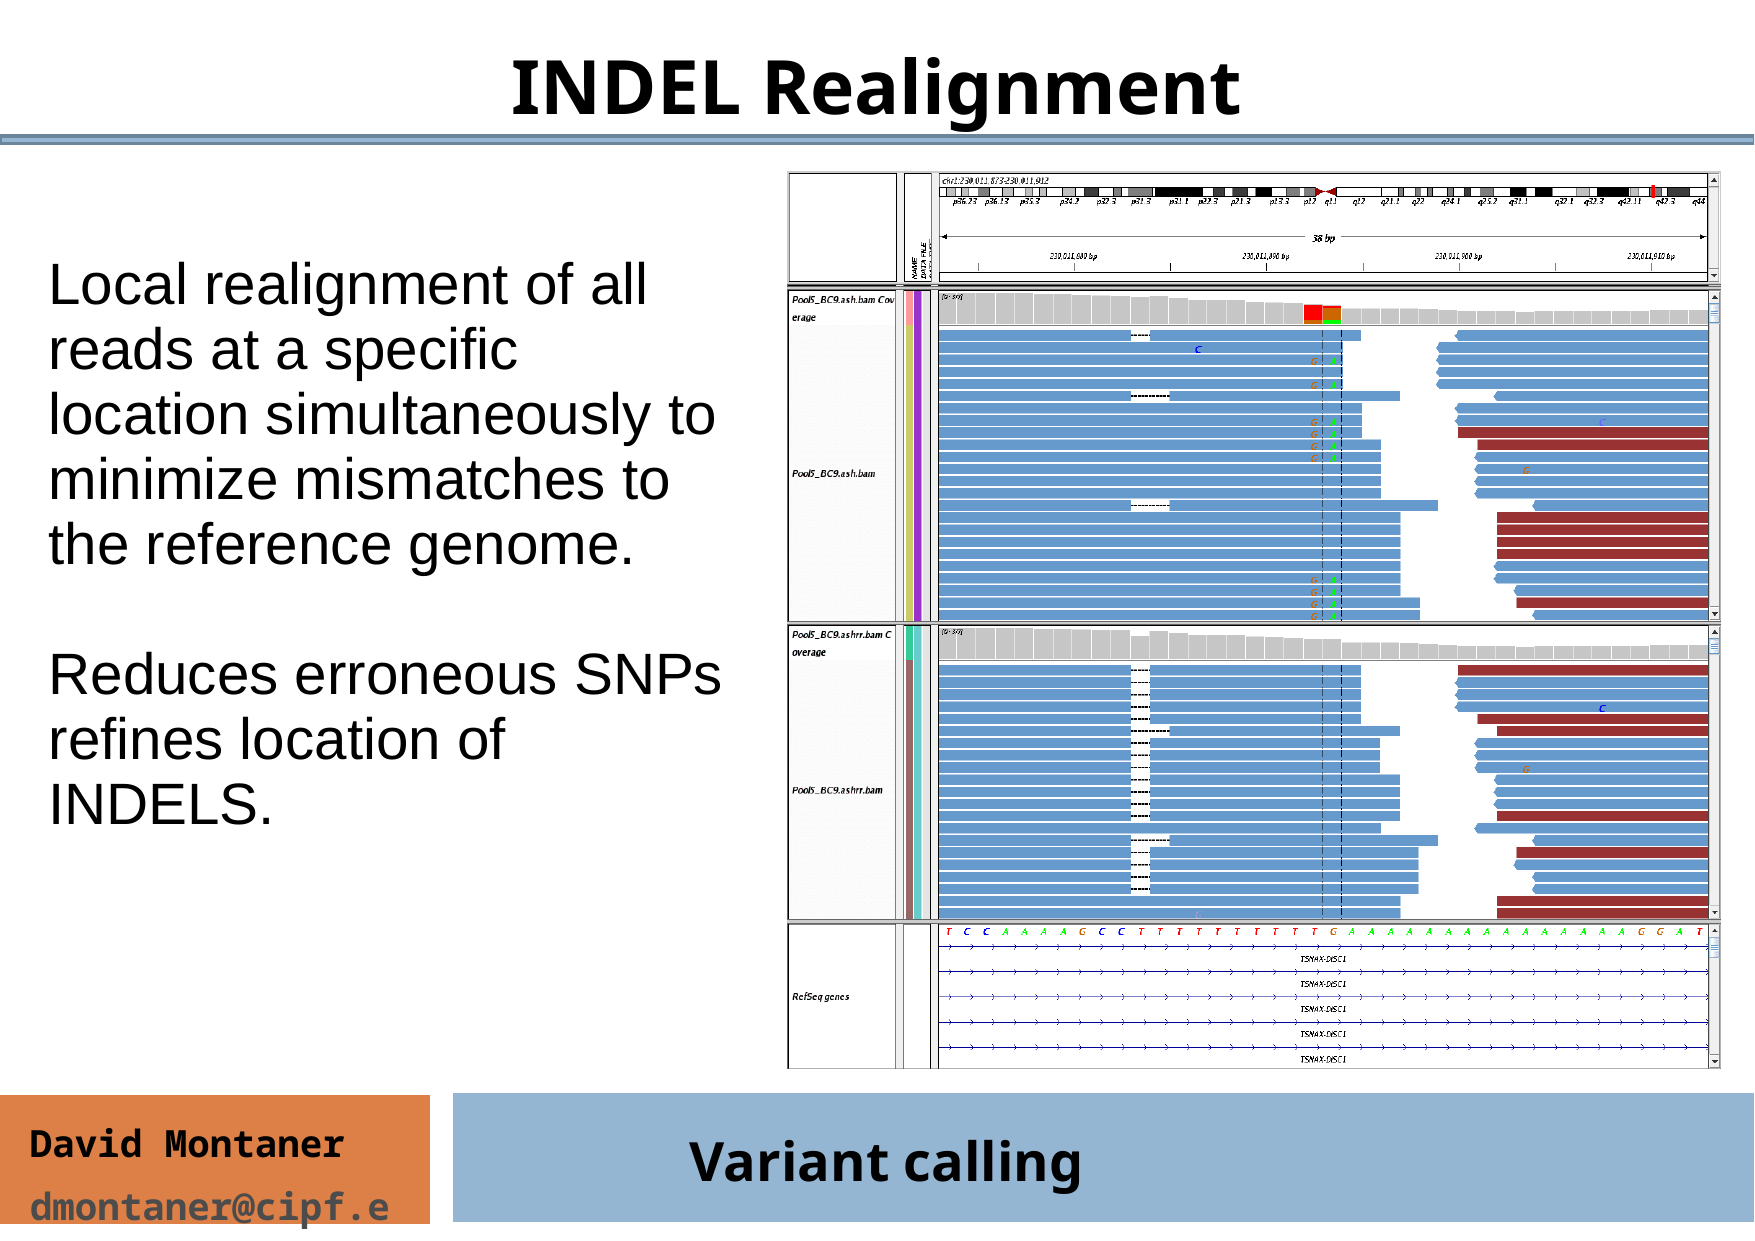

INDEL Realignment
Local realignment of all reads at a specific location simultaneously to minimize mismatches to the reference genome.
Reduces erroneous SNPs refines location of INDELS.
David Montaner
dmontaner@cipf.es
Variant calling